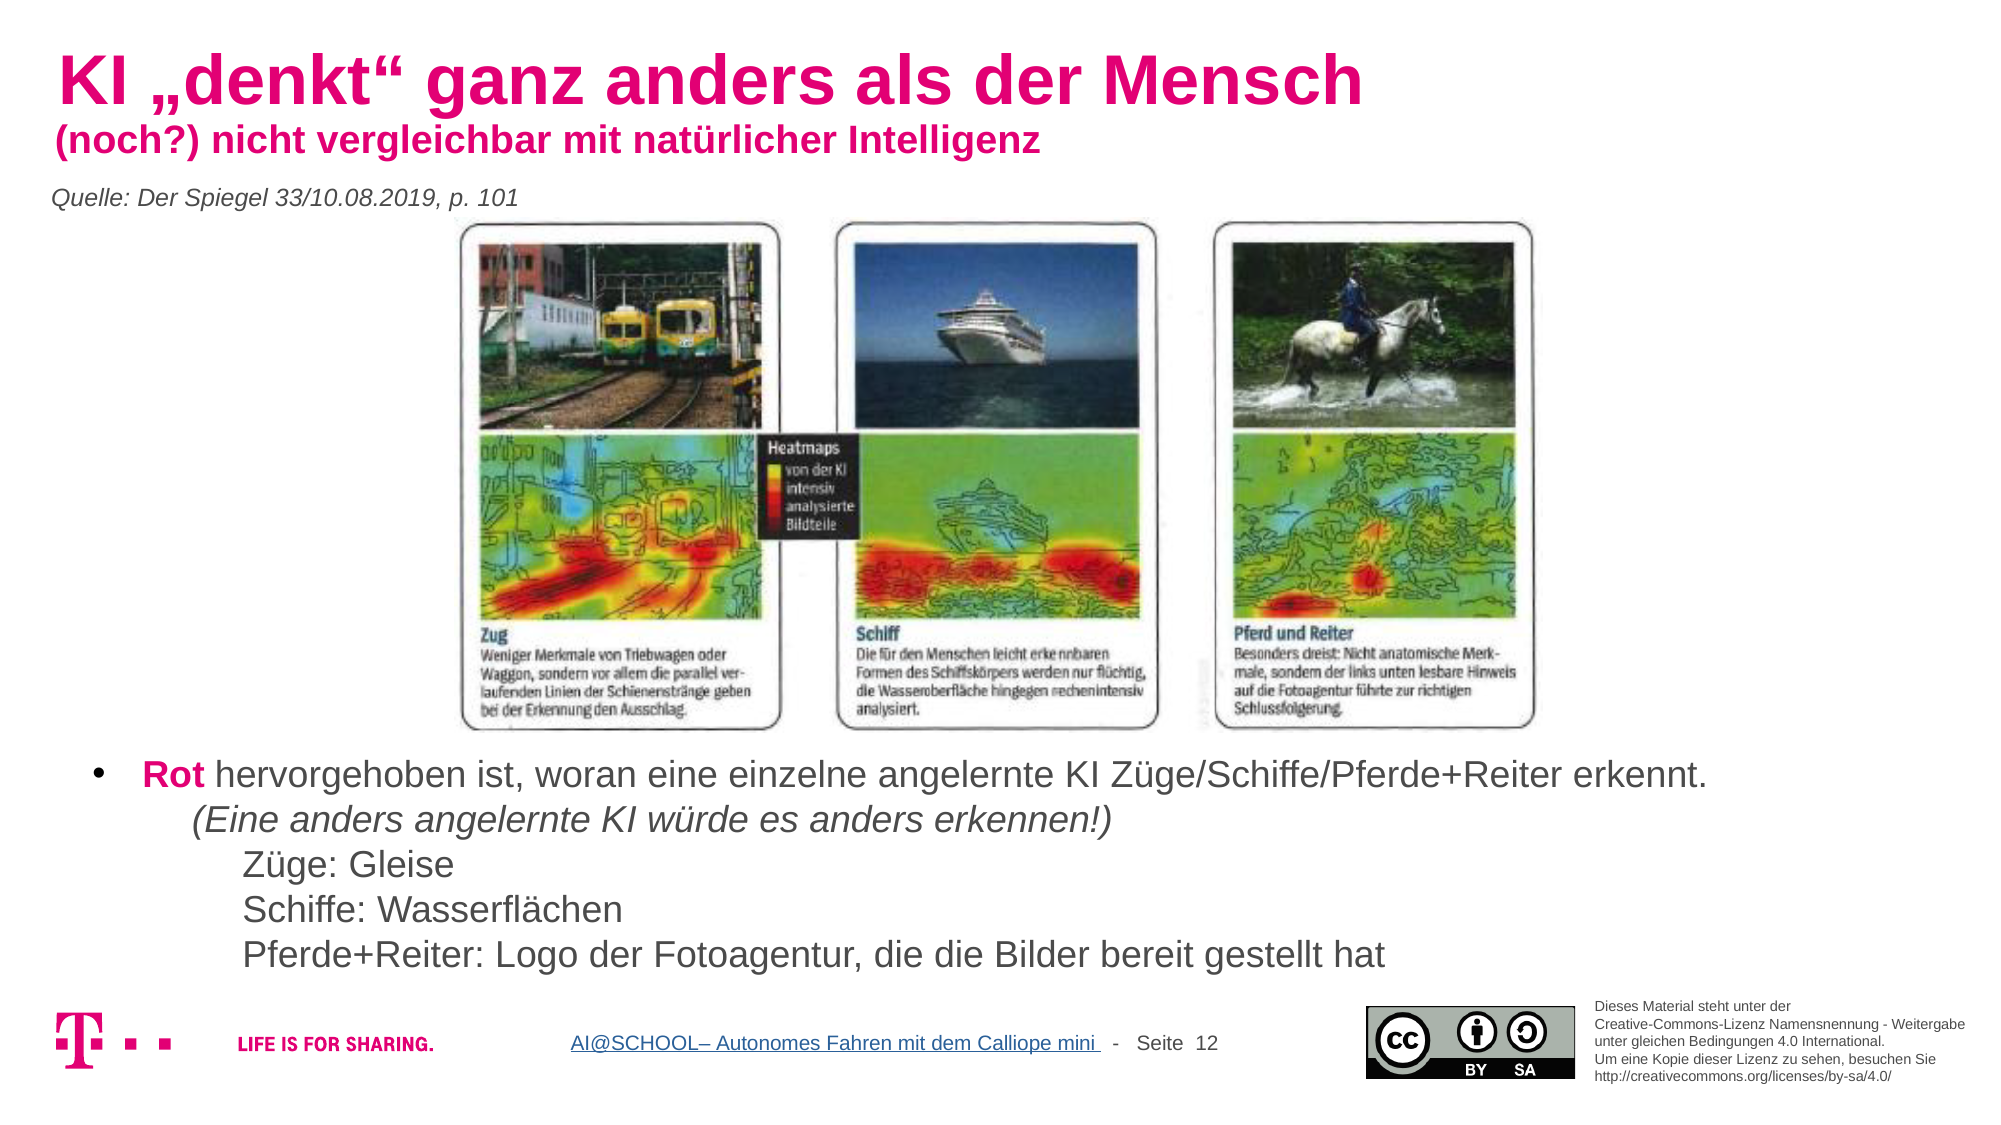

# KI „denkt“ ganz anders als der Mensch (noch?) nicht vergleichbar mit natürlicher Intelligenz
Quelle: Der Spiegel 33/10.08.2019, p. 101
Rot hervorgehoben ist, woran eine einzelne angelernte KI Züge/Schiffe/Pferde+Reiter erkennt.
(Eine anders angelernte KI würde es anders erkennen!)
		Züge: Gleise
		Schiffe: Wasserflächen
		Pferde+Reiter: Logo der Fotoagentur, die die Bilder bereit gestellt hat